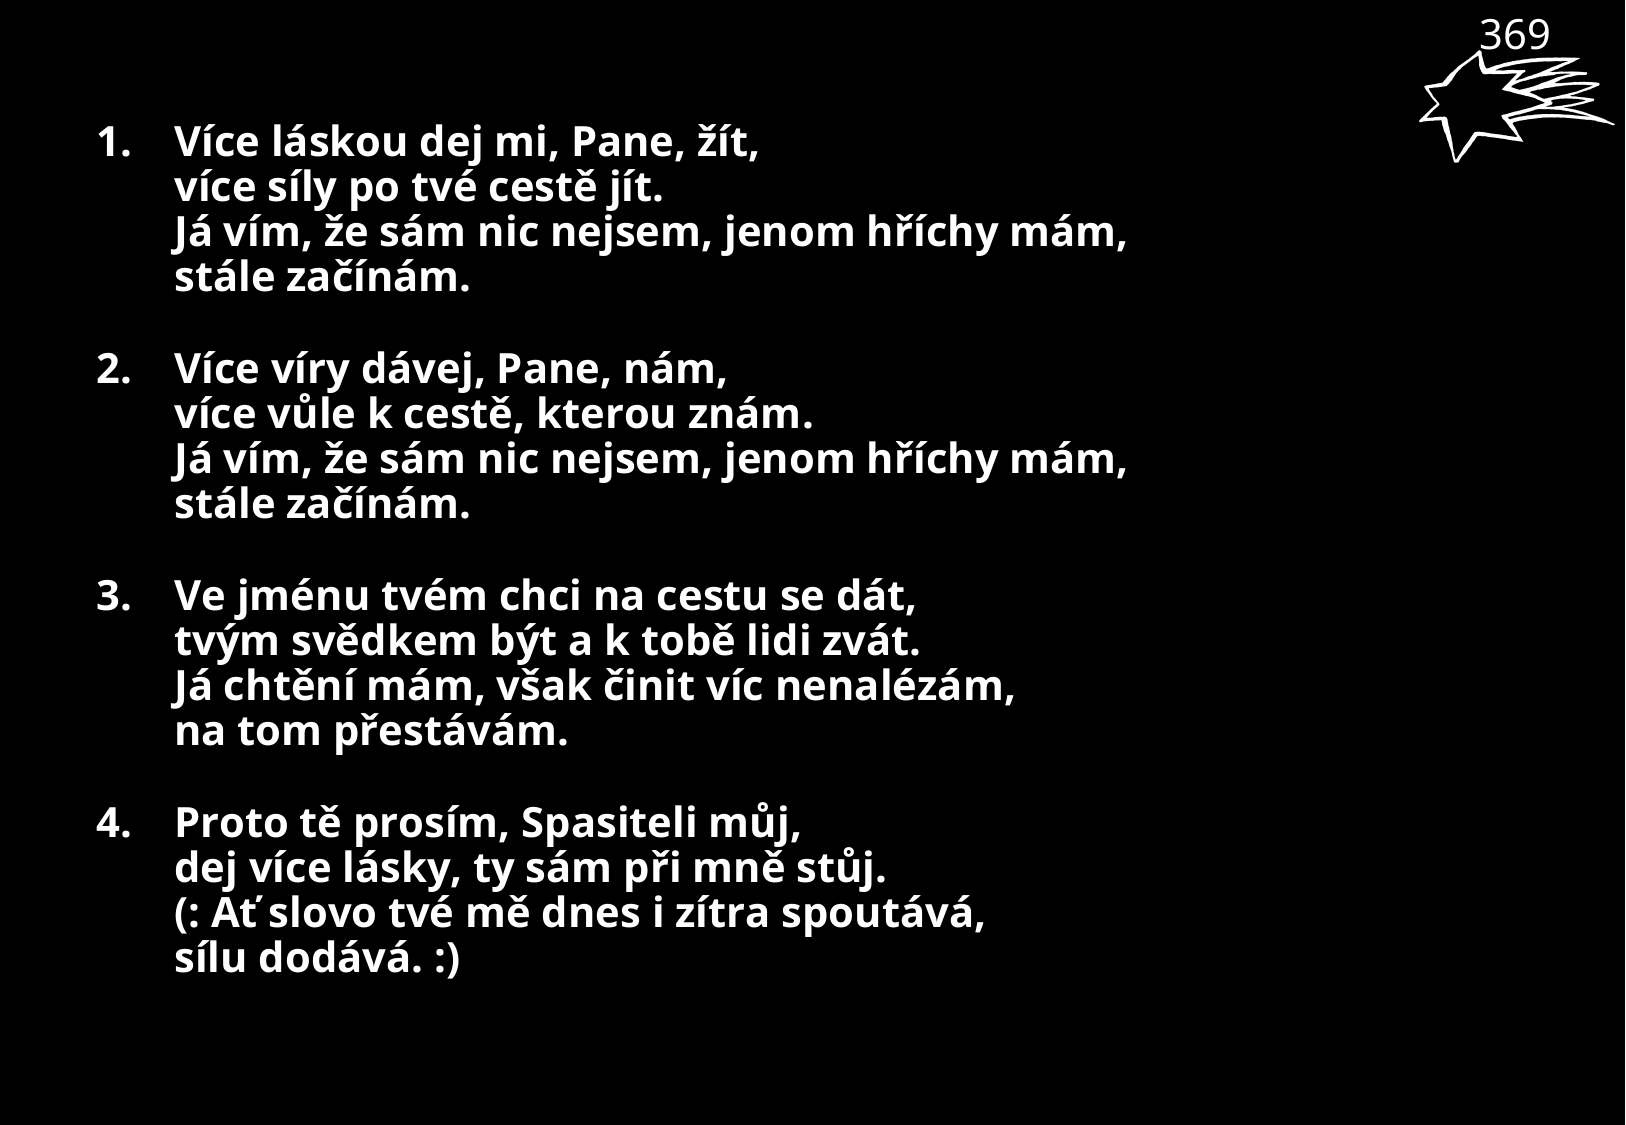

369
# 1. 	Více láskou dej mi, Pane, žít, více síly po tvé cestě jít. Já vím, že sám nic nejsem, jenom hříchy mám, stále začínám.
2. 	Více víry dávej, Pane, nám,
více vůle k cestě, kterou znám.
Já vím, že sám nic nejsem, jenom hříchy mám,
stále začínám.
3.	Ve jménu tvém chci na cestu se dát,
tvým svědkem být a k tobě lidi zvát.
Já chtění mám, však činit víc nenalézám,
na tom přestávám.
4.	Proto tě prosím, Spasiteli můj,
dej více lásky, ty sám při mně stůj.
(: Ať slovo tvé mě dnes i zítra spoutává,
sílu dodává. :)